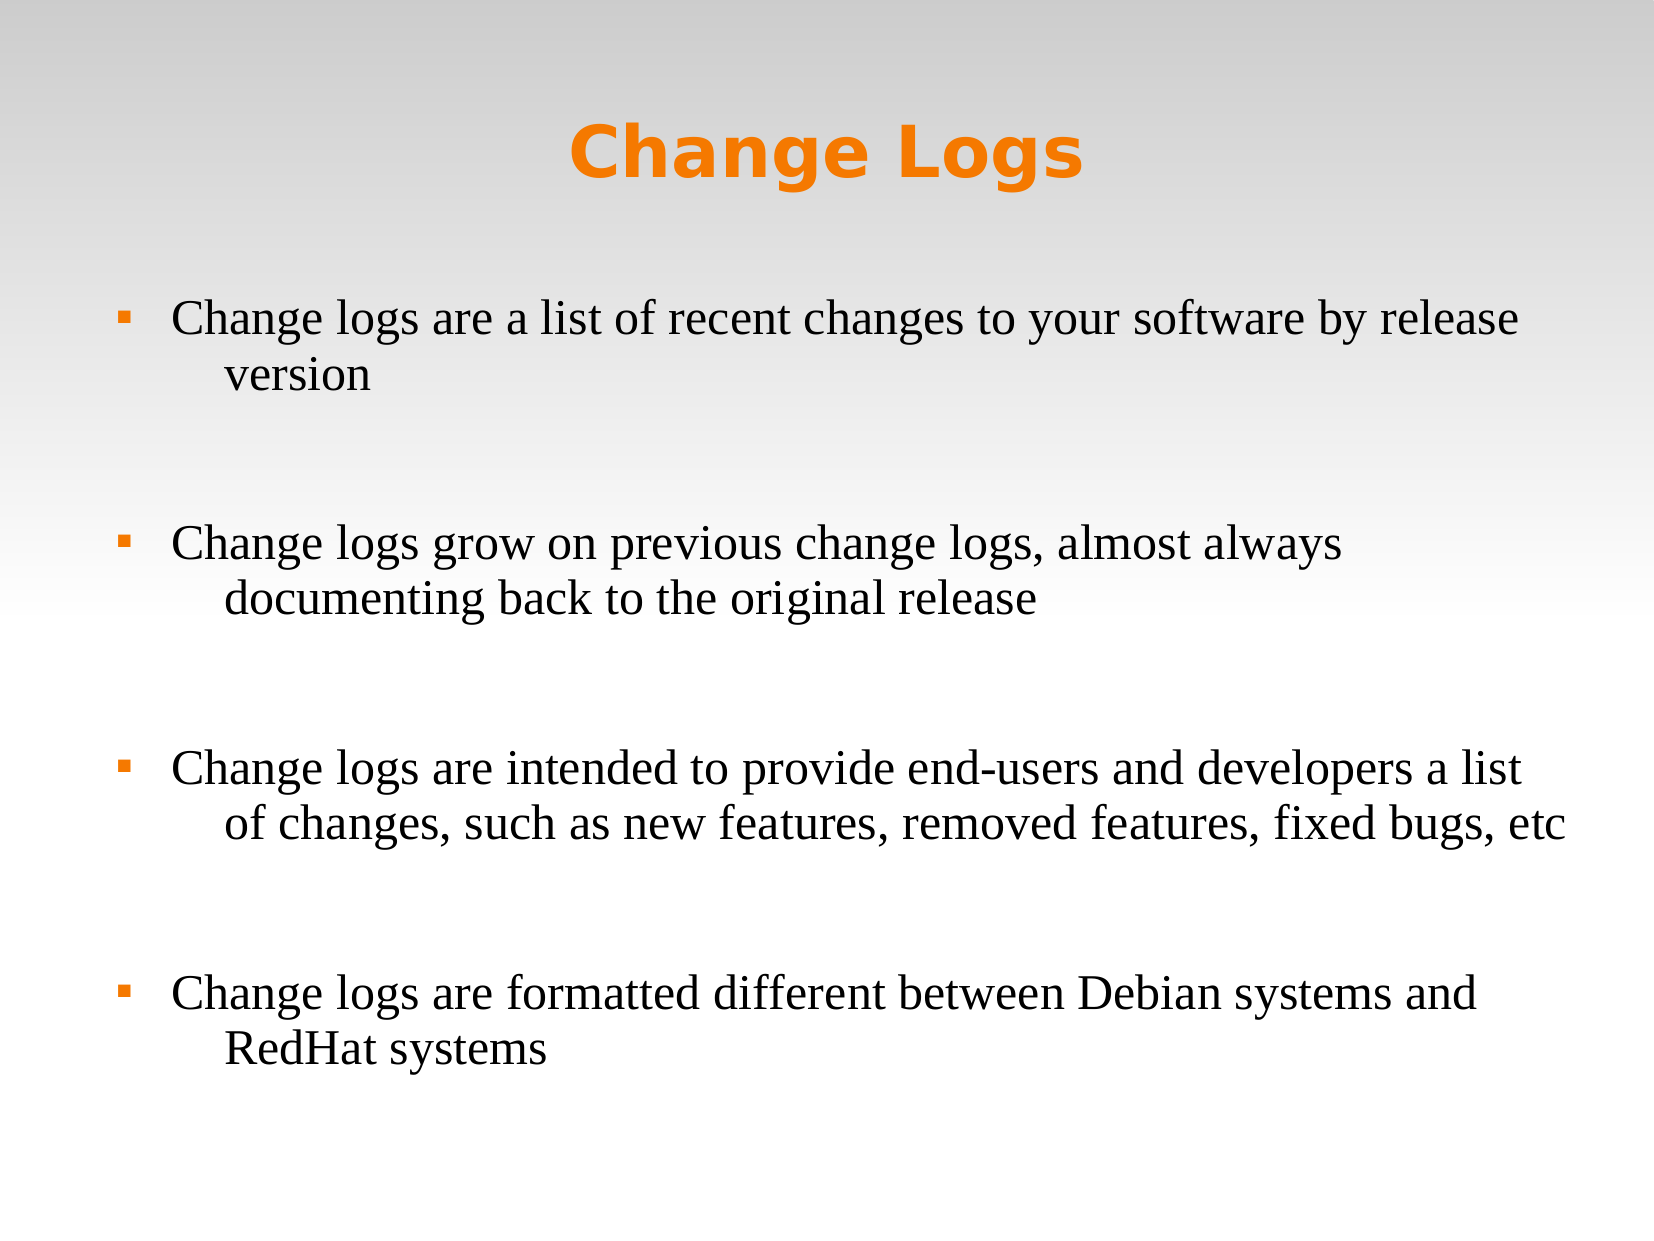

# Change Logs
Change logs are a list of recent changes to your software by release version
Change logs grow on previous change logs, almost always documenting back to the original release
Change logs are intended to provide end-users and developers a list of changes, such as new features, removed features, fixed bugs, etc
Change logs are formatted different between Debian systems and RedHat systems